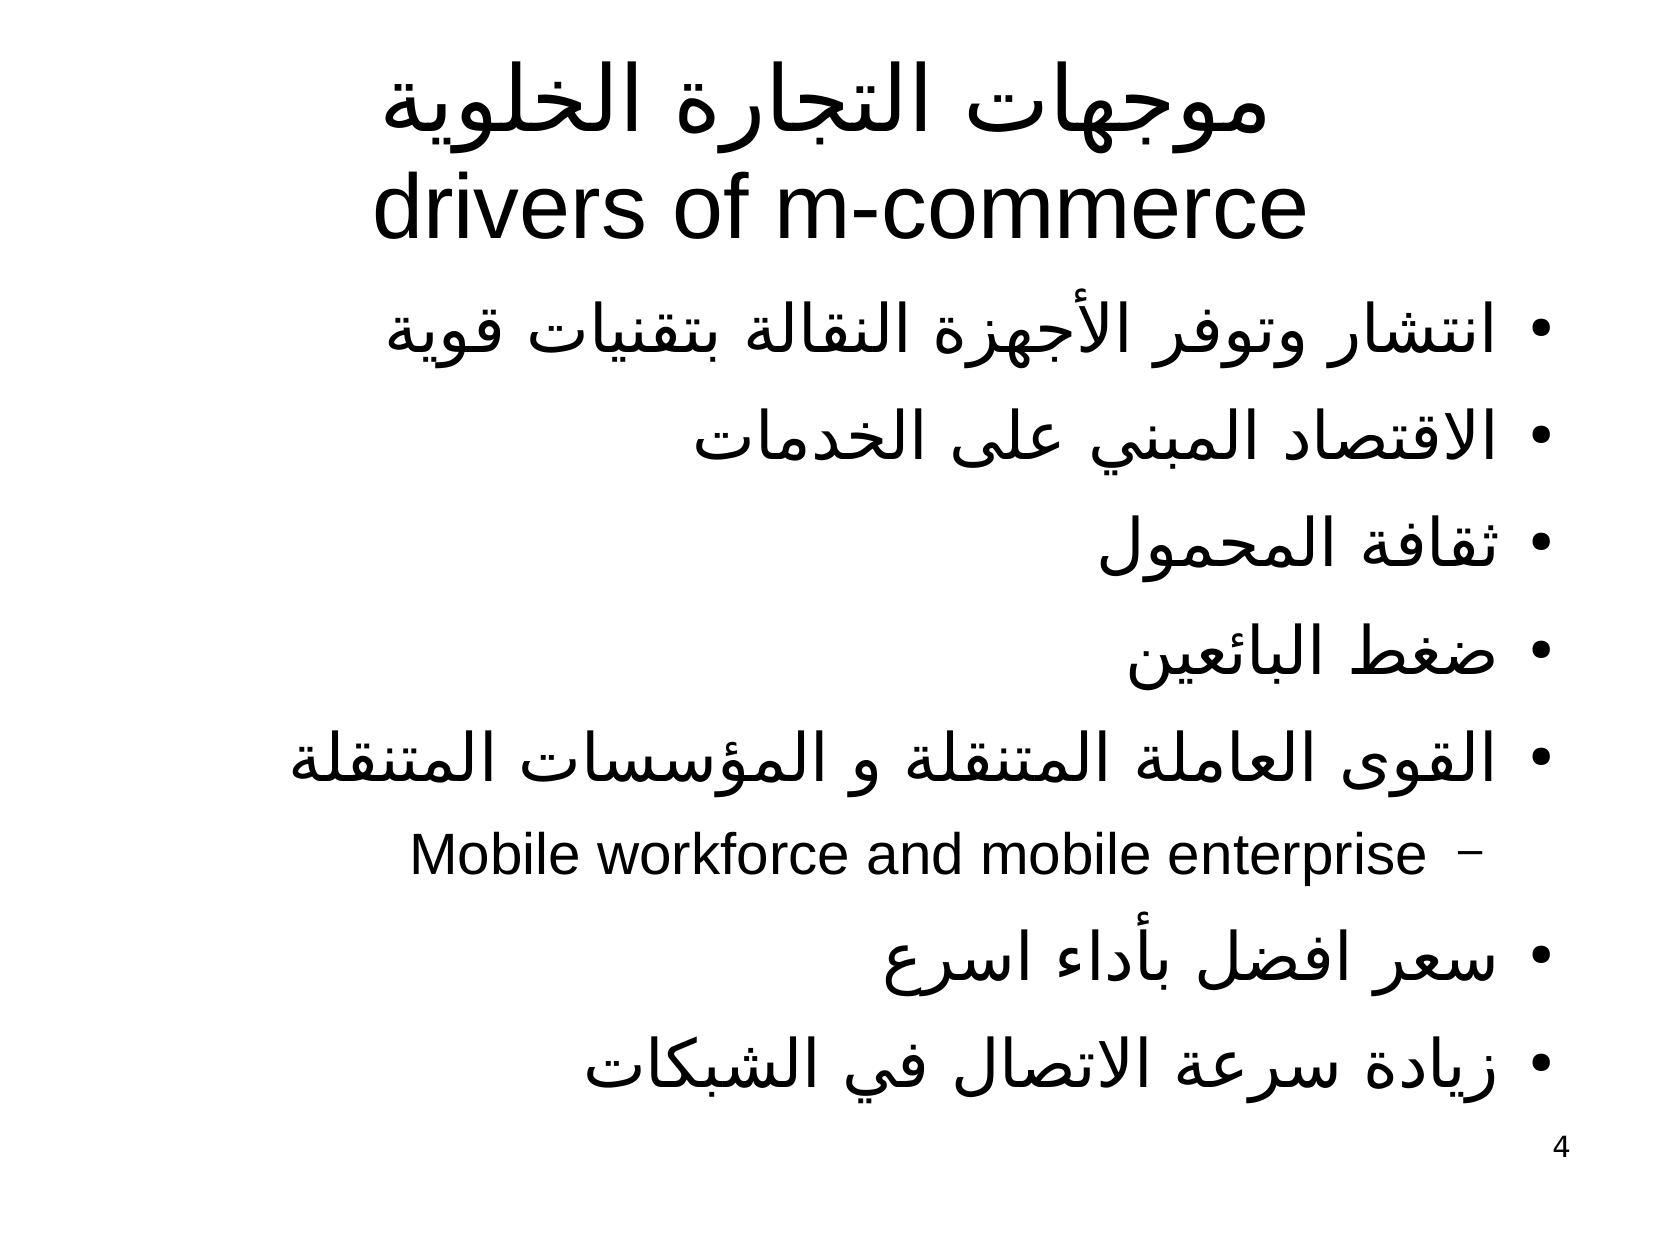

# موجهات التجارة الخلوية drivers of m-commerce
انتشار وتوفر الأجهزة النقالة بتقنيات قوية
الاقتصاد المبني على الخدمات
ثقافة المحمول
ضغط البائعين
القوى العاملة المتنقلة و المؤسسات المتنقلة
Mobile workforce and mobile enterprise
سعر افضل بأداء اسرع
زيادة سرعة الاتصال في الشبكات
4